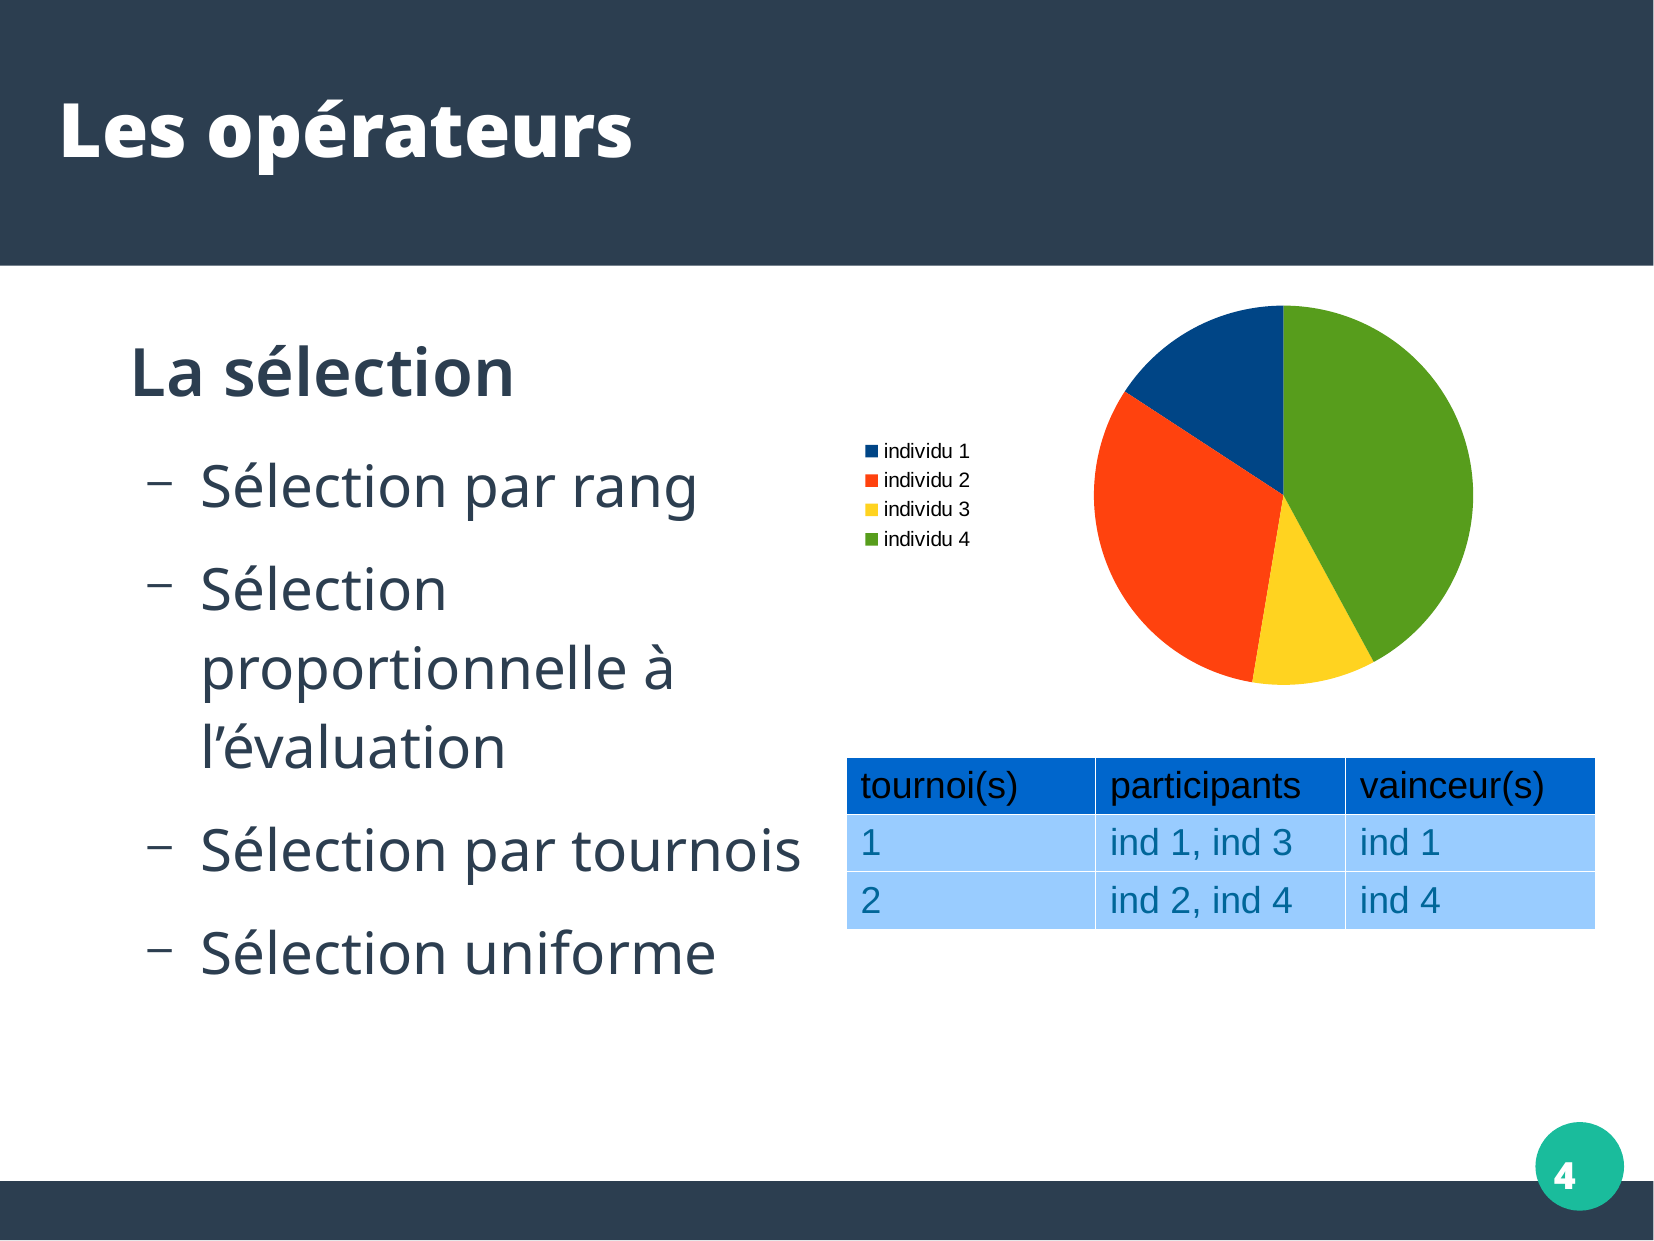

# Les opérateurs
### Chart
| Category | 2 colonne |
|---|---|
| individu 1 | 3.0 |
| individu 2 | 6.0 |
| individu 3 | 2.0 |
| individu 4 | 8.0 |La sélection
Sélection par rang
Sélection proportionnelle à l’évaluation
Sélection par tournois
Sélection uniforme
| tournoi(s) | participants | vainceur(s) |
| --- | --- | --- |
| 1 | ind 1, ind 3 | ind 1 |
| 2 | ind 2, ind 4 | ind 4 |
4